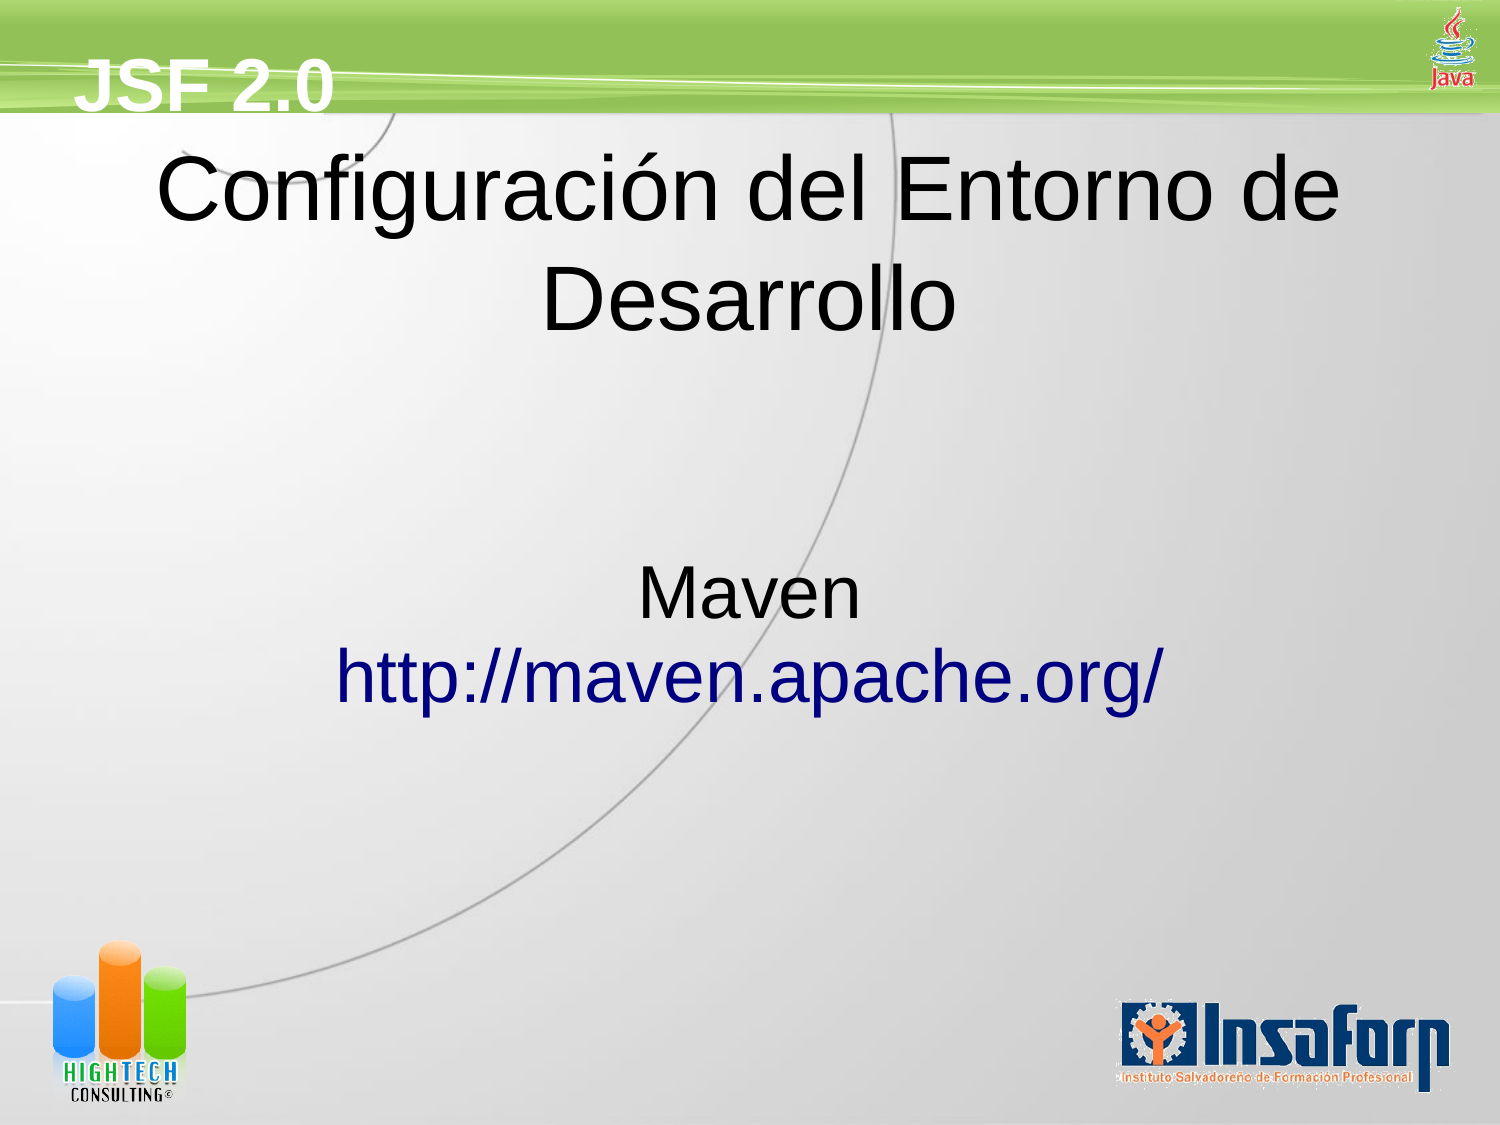

JSF 2.0
Configuración del Entorno de Desarrollo
# Maven
http://maven.apache.org/